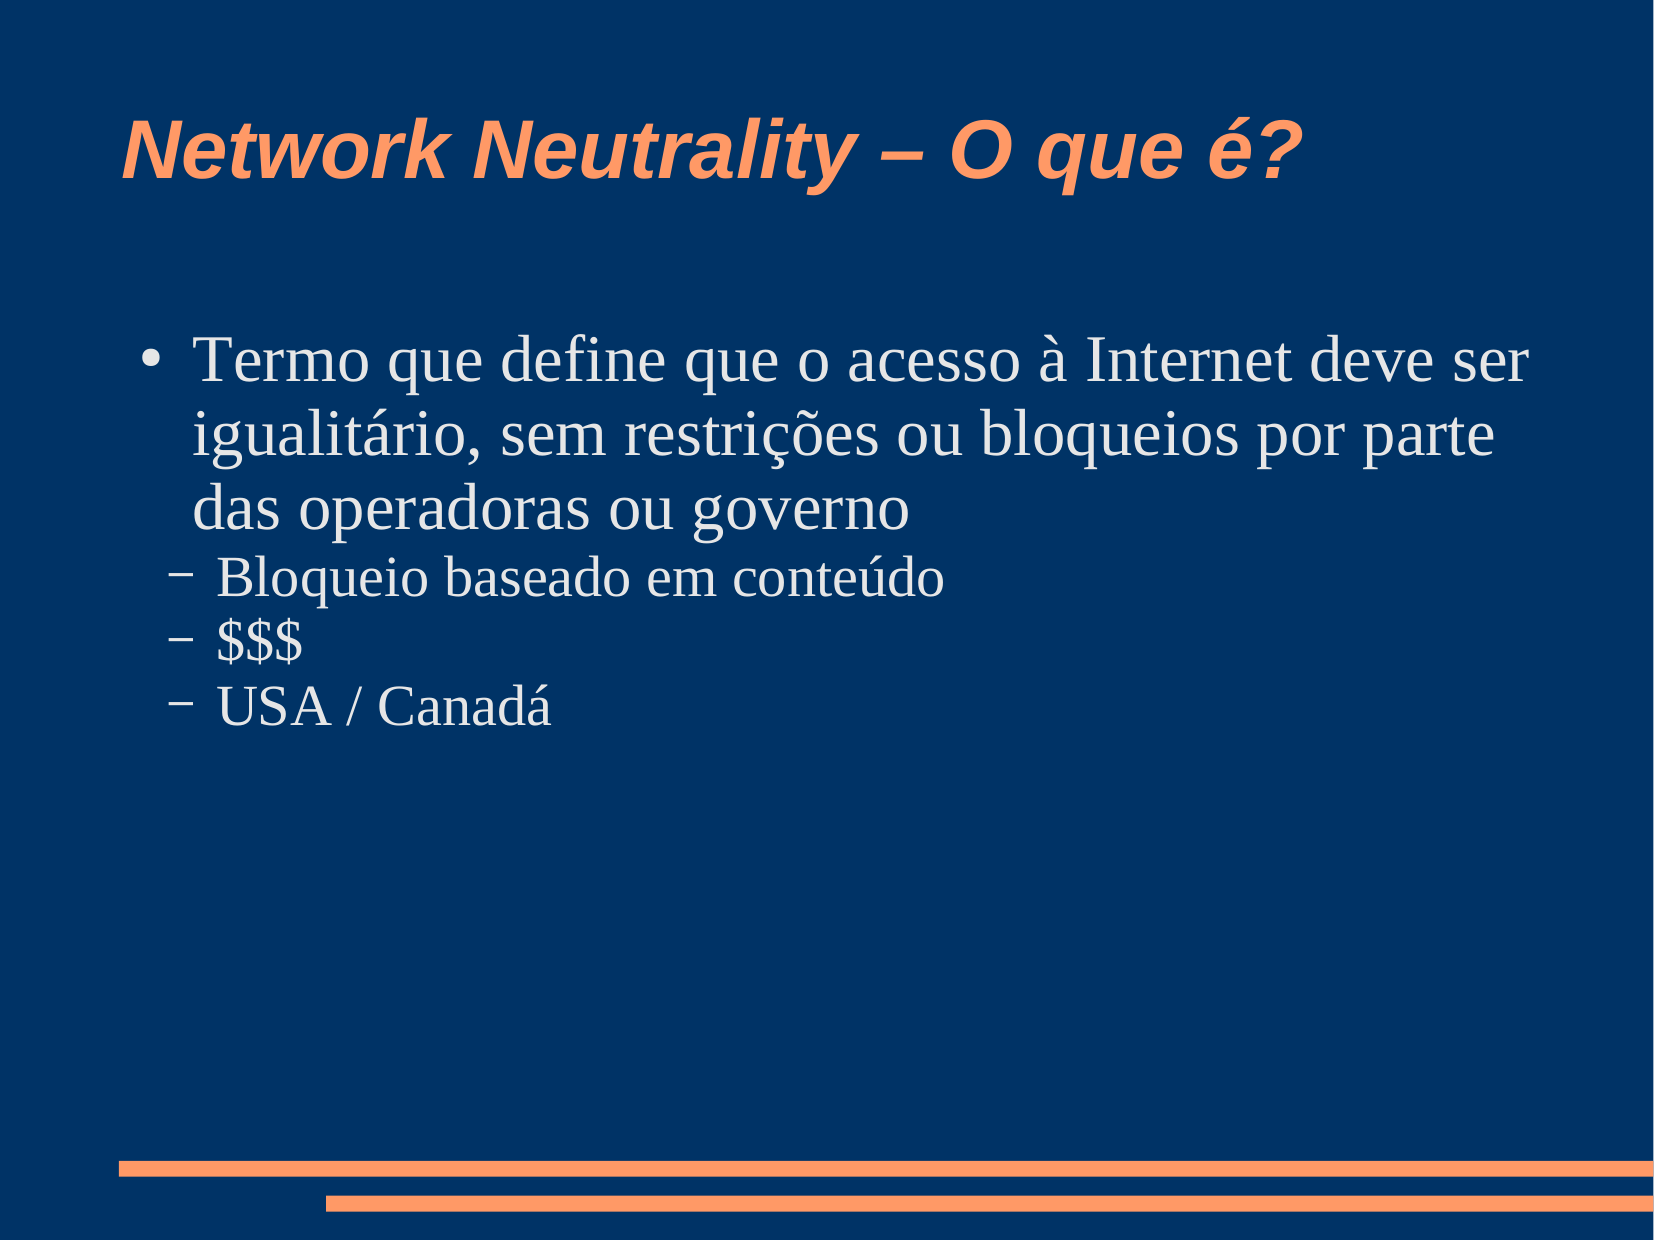

# Network Neutrality – O que é?
Termo que define que o acesso à Internet deve ser igualitário, sem restrições ou bloqueios por parte das operadoras ou governo
Bloqueio baseado em conteúdo
$$$
USA / Canadá